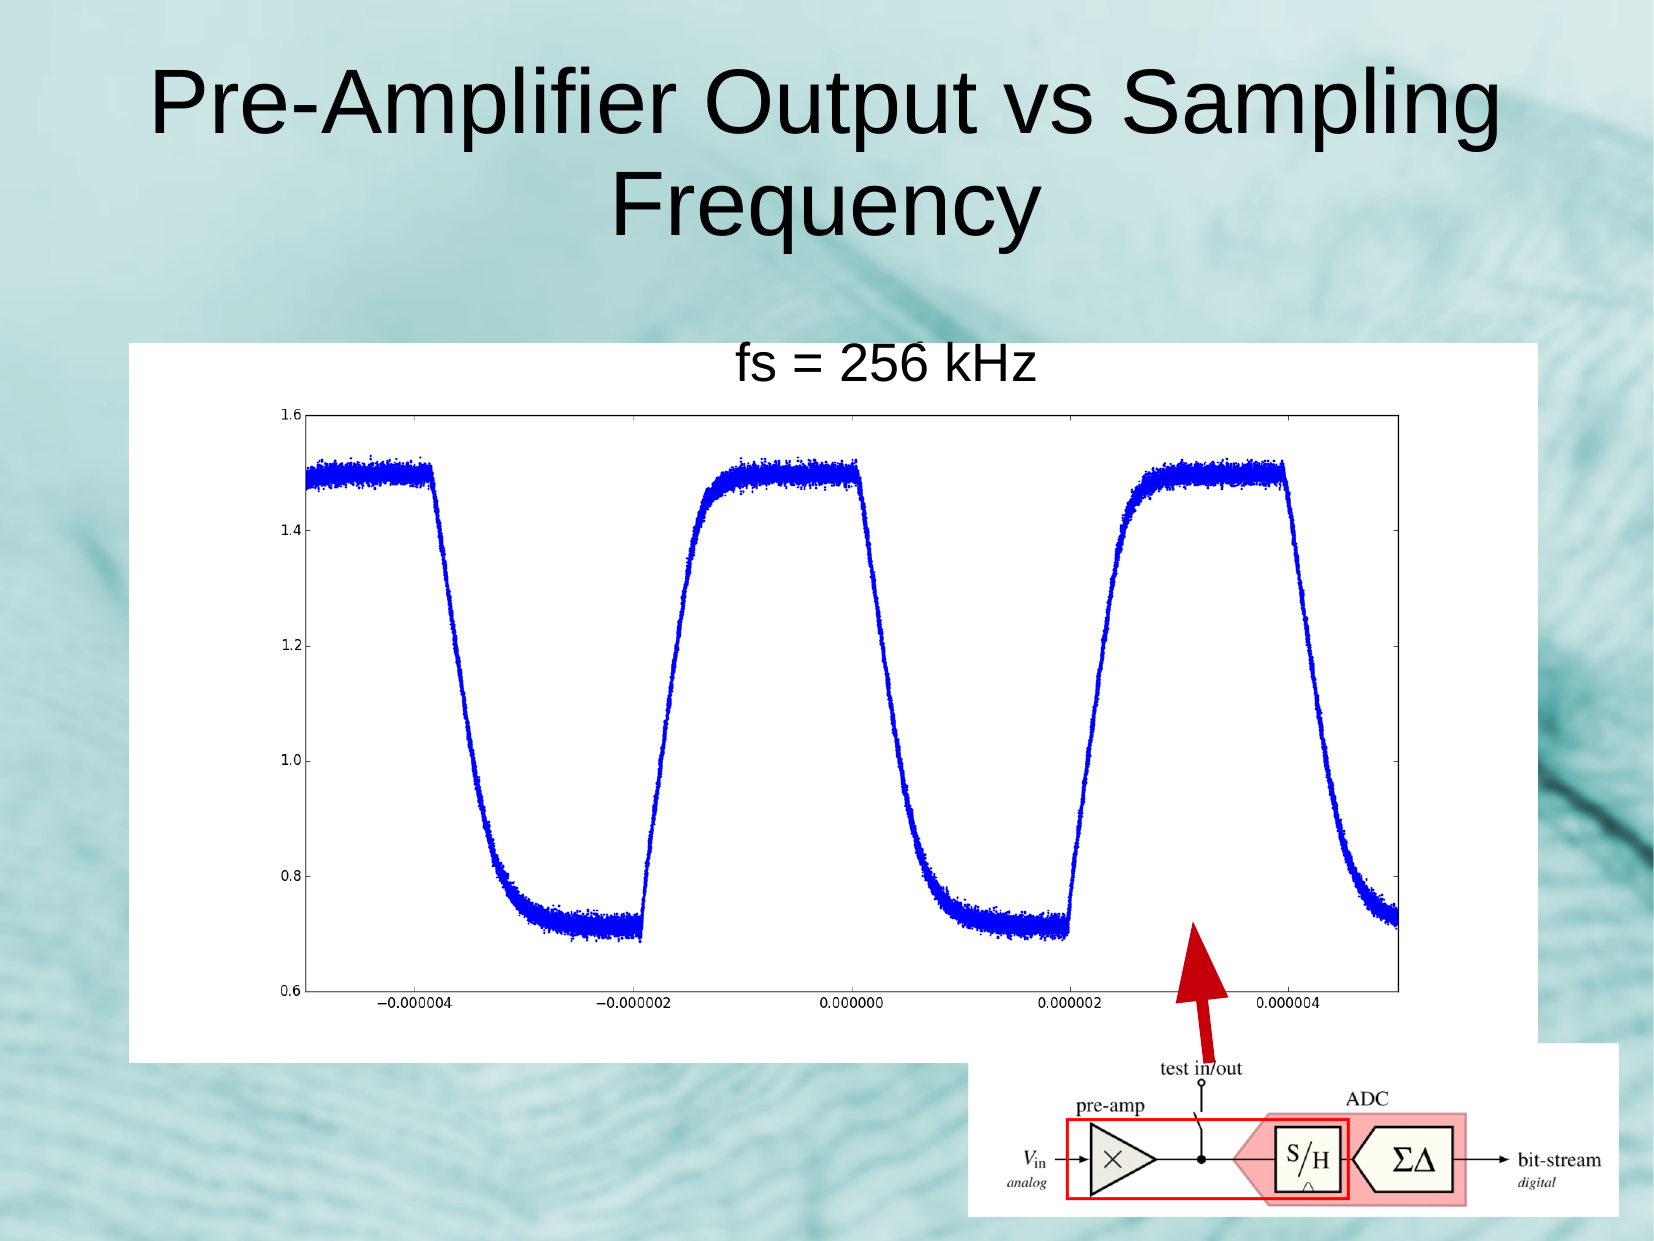

# Pre-Amplifier Output vs Sampling Frequency
fs = 32 kHz
fs = 96 kHz
fs = 256 kHz